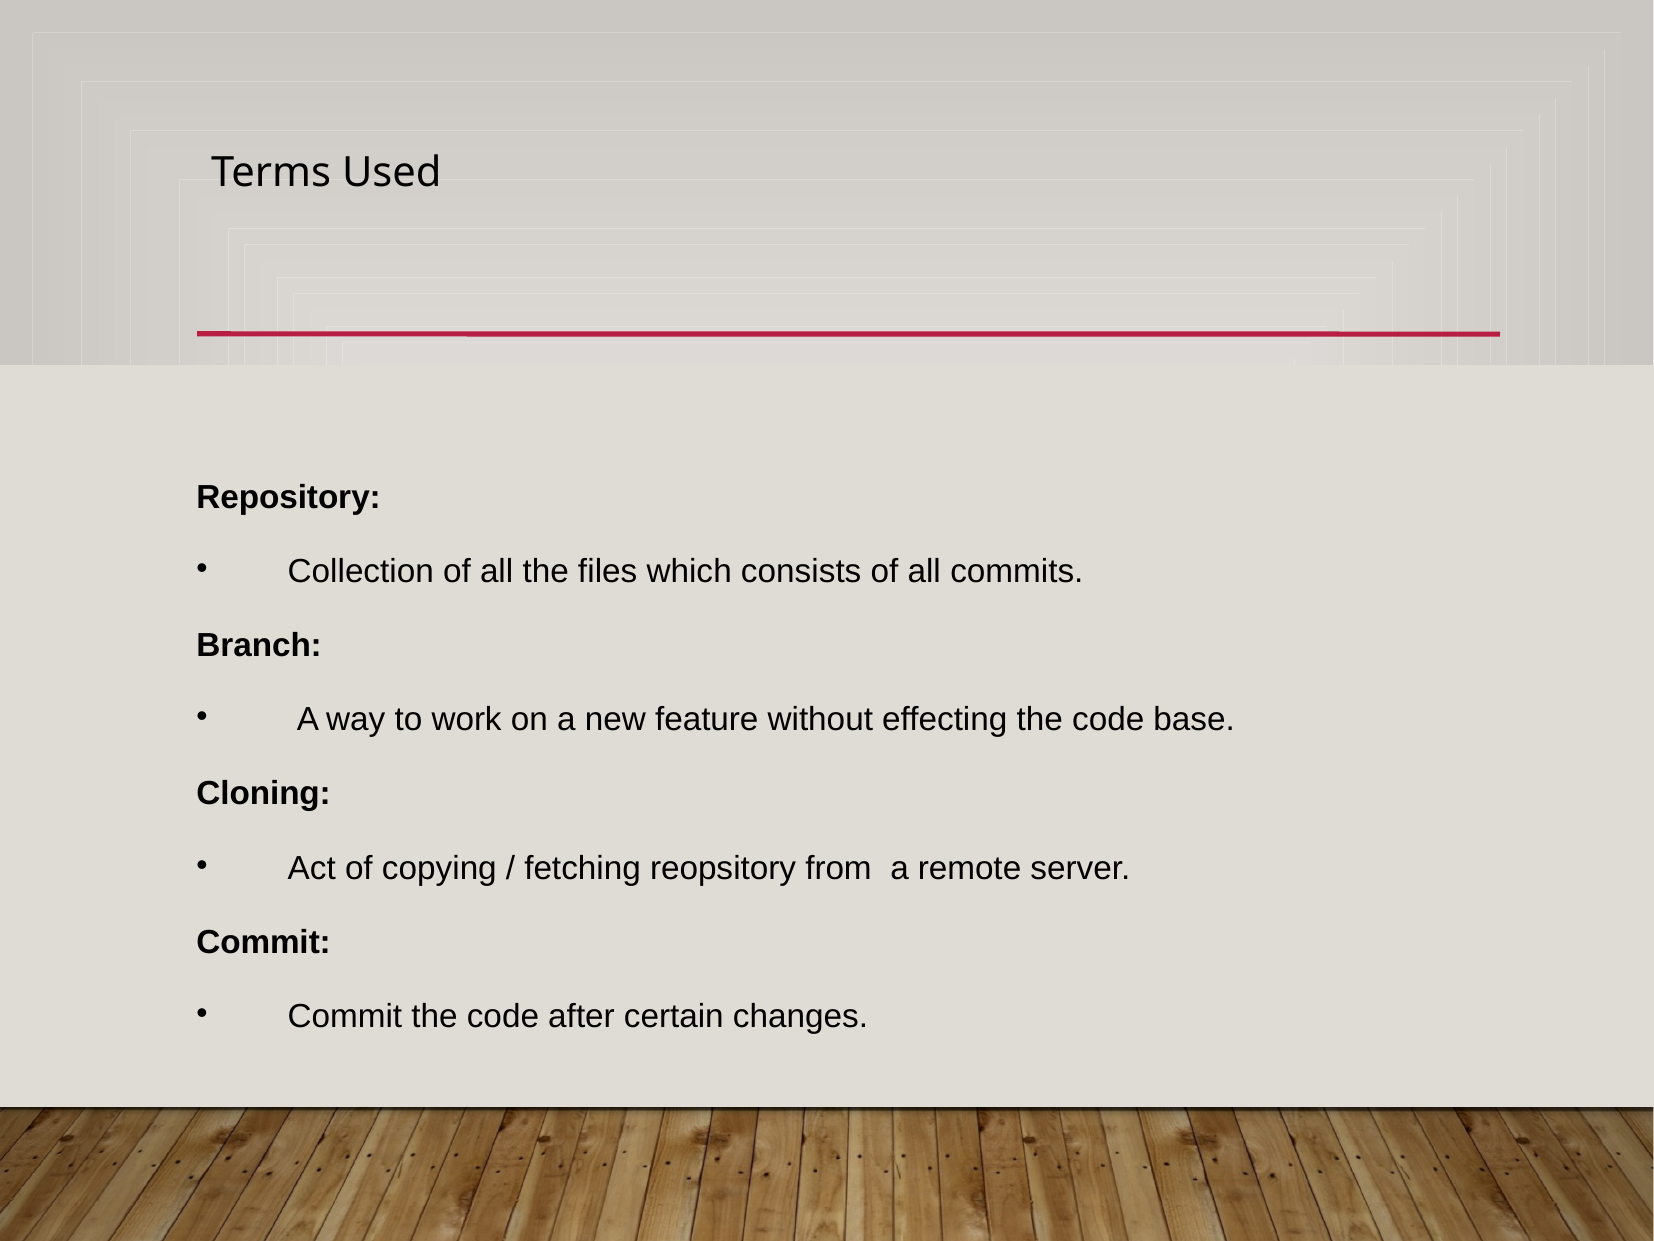

# Terms Used
Repository:
Collection of all the files which consists of all commits.
Branch:
 A way to work on a new feature without effecting the code base.
Cloning:
Act of copying / fetching reopsitory from a remote server.
Commit:
Commit the code after certain changes.